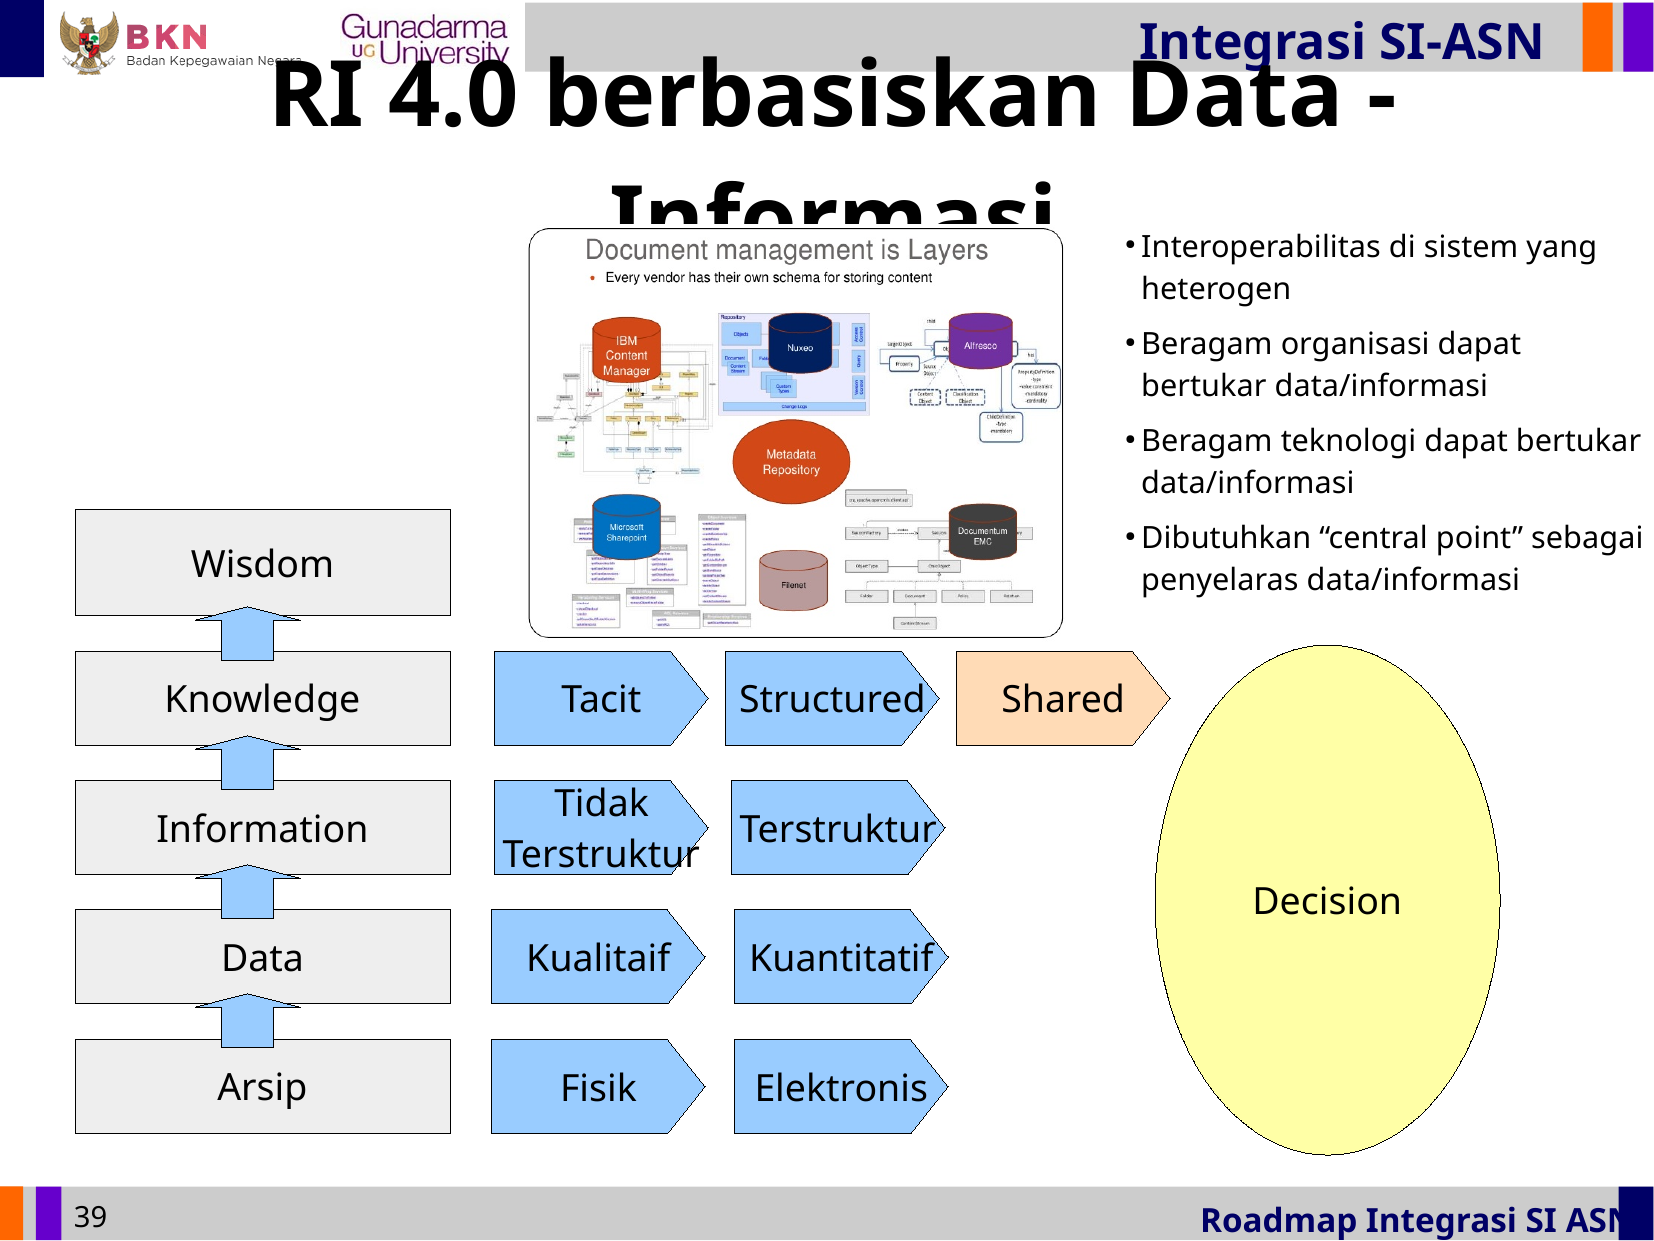

# RI 4.0 berbasiskan Data - Informasi
Interoperabilitas di sistem yang heterogen
Beragam organisasi dapat bertukar data/informasi
Beragam teknologi dapat bertukar data/informasi
Dibutuhkan “central point” sebagai penyelaras data/informasi
Wisdom
Decision
Knowledge
Tacit
Structured
Shared
Information
Tidak
Terstruktur
Terstruktur
Data
Kualitaif
Kuantitatif
Arsip
Fisik
Elektronis